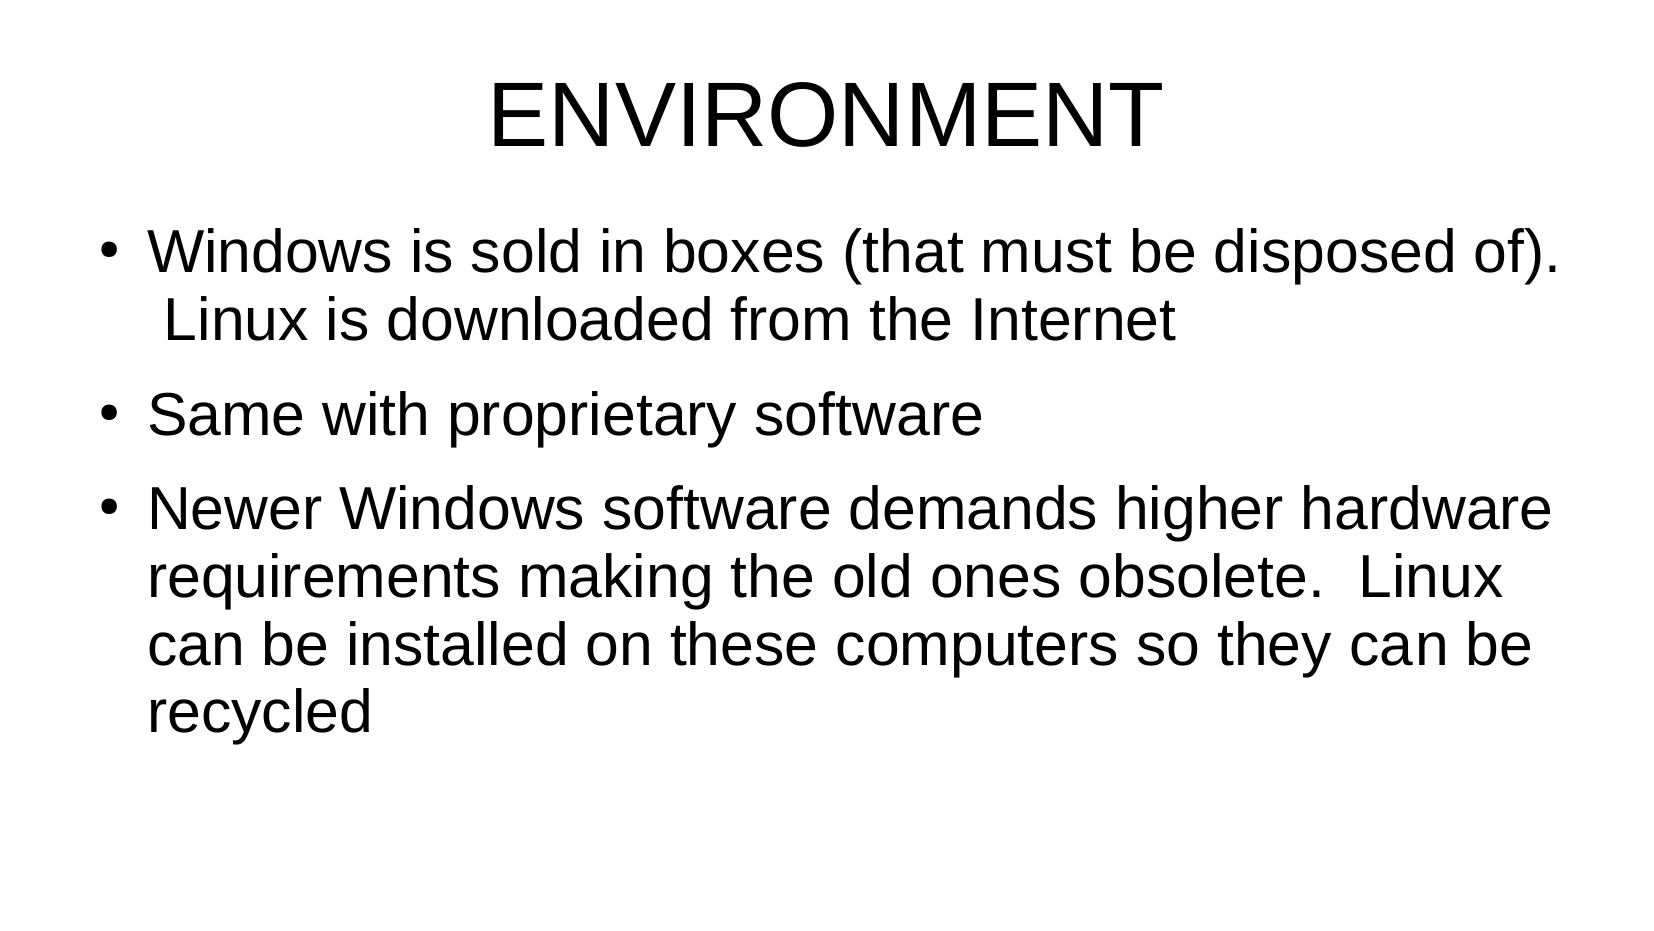

# ENVIRONMENT
Windows is sold in boxes (that must be disposed of). Linux is downloaded from the Internet
Same with proprietary software
Newer Windows software demands higher hardware requirements making the old ones obsolete. Linux can be installed on these computers so they can be recycled